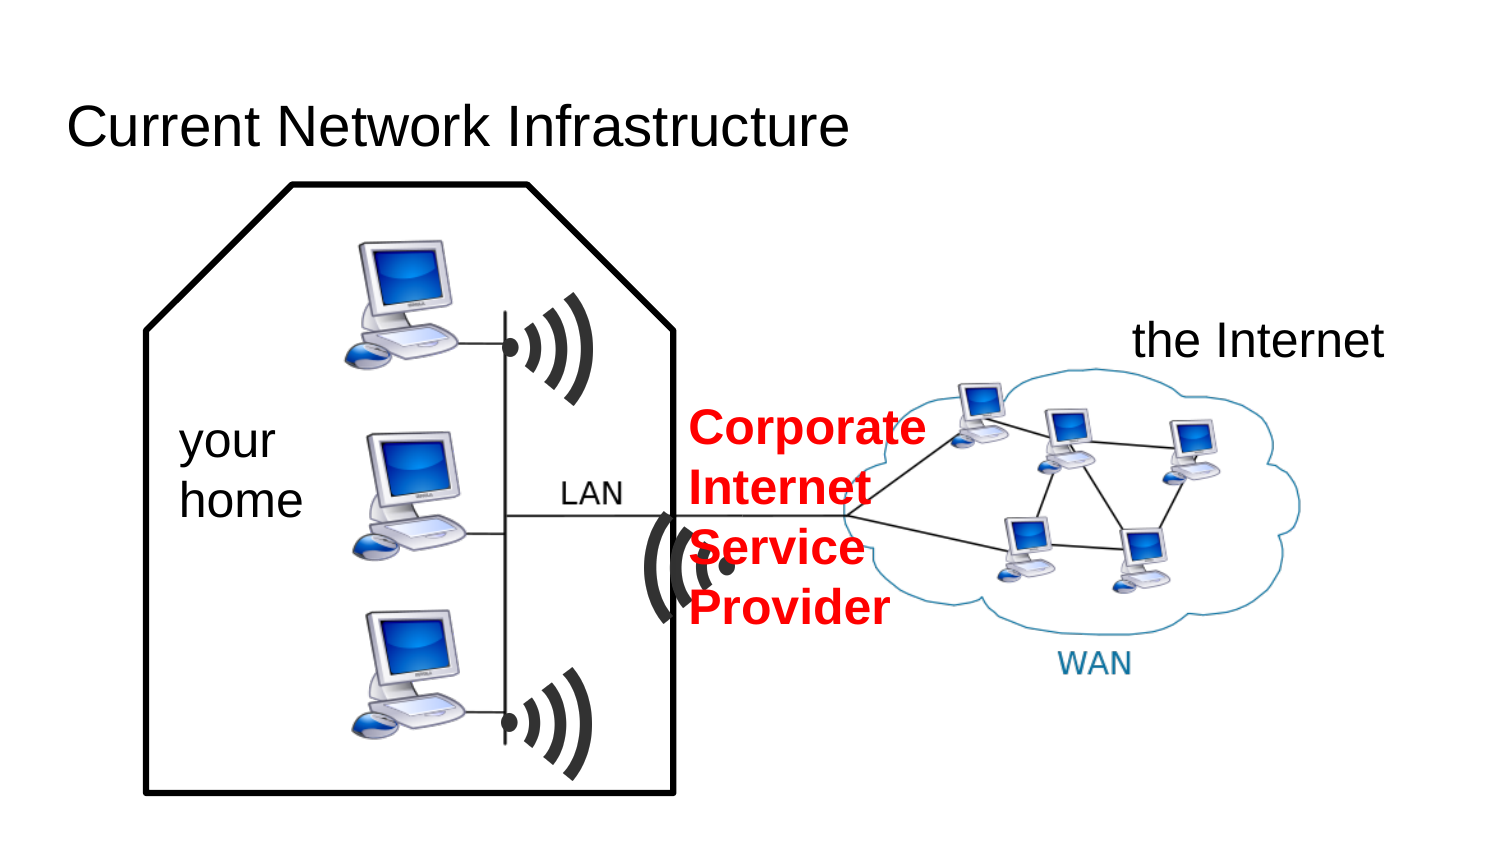

# Current Network Infrastructure
the Internet
Corporate
Internet
Service
Provider
your
home